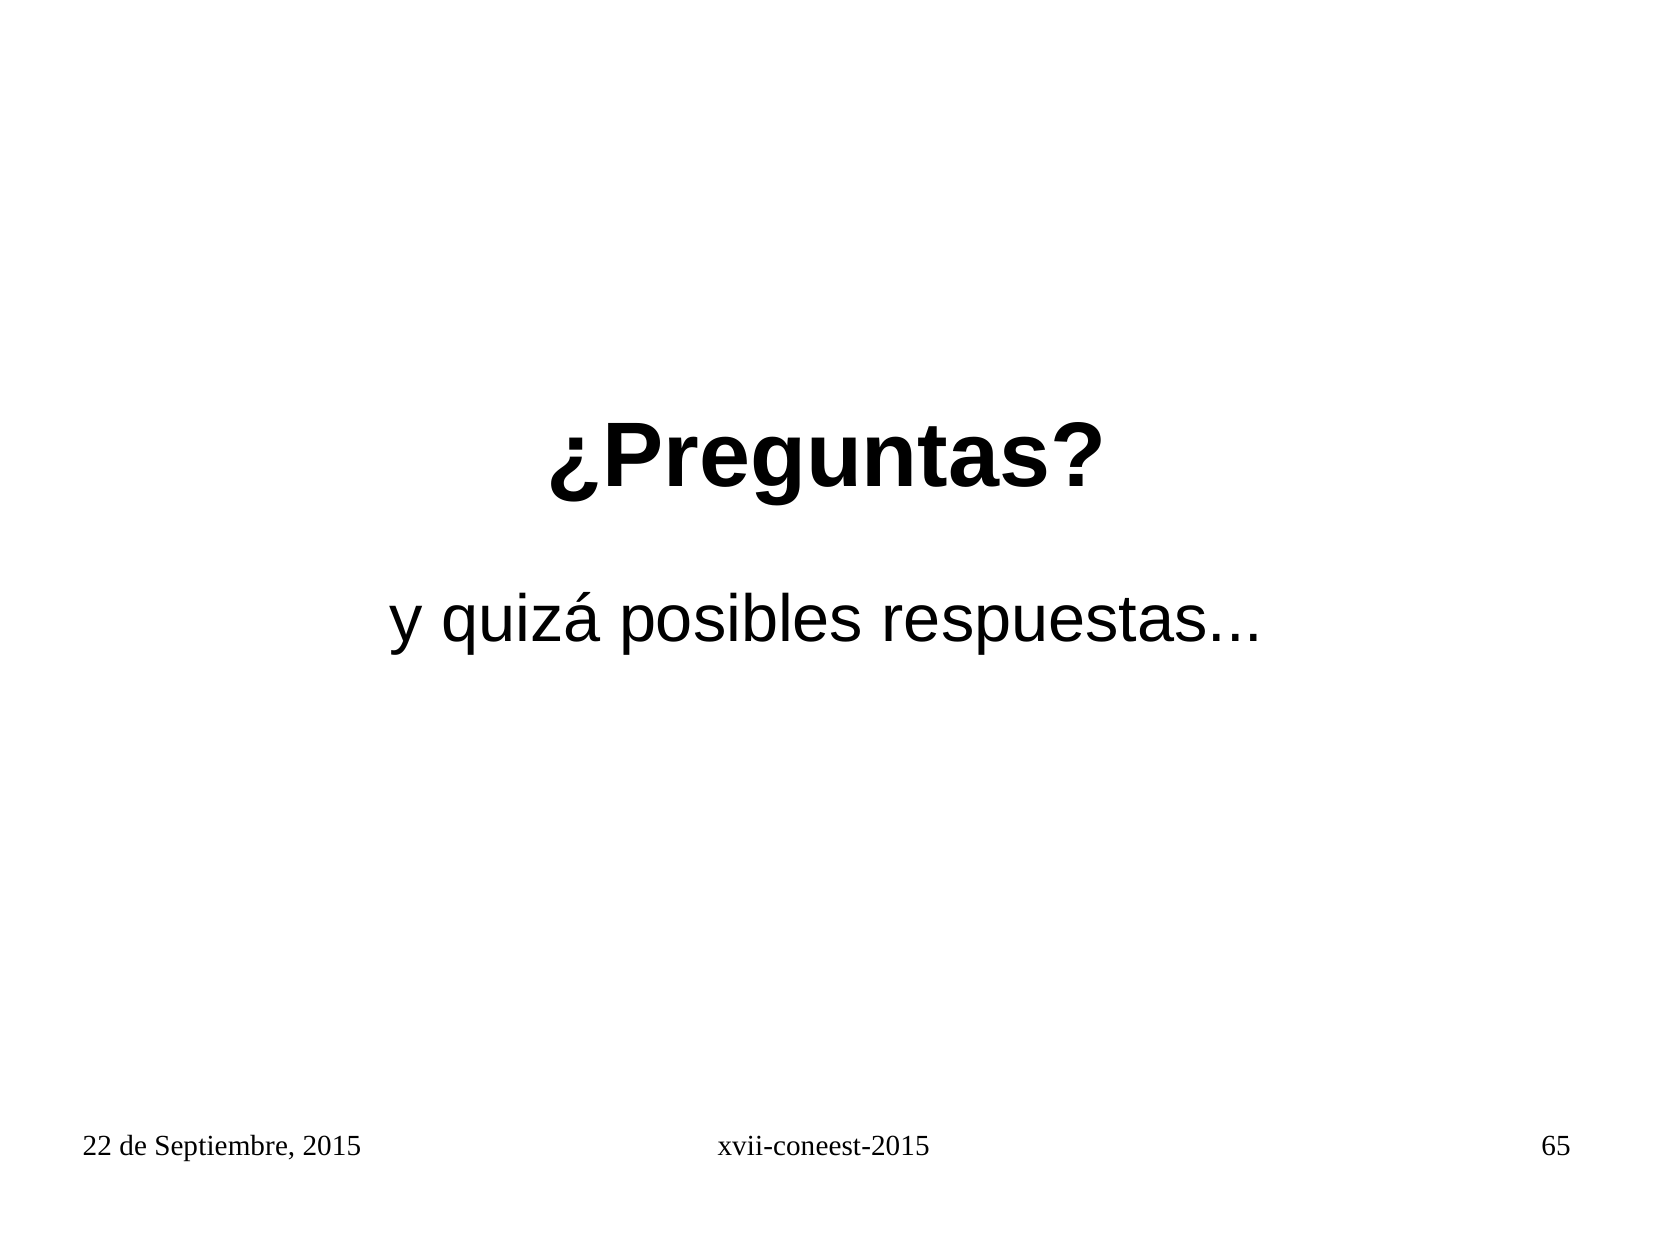

# ¿Preguntas?
y quizá posibles respuestas...
22 de Septiembre, 2015
xvii-coneest-2015
65